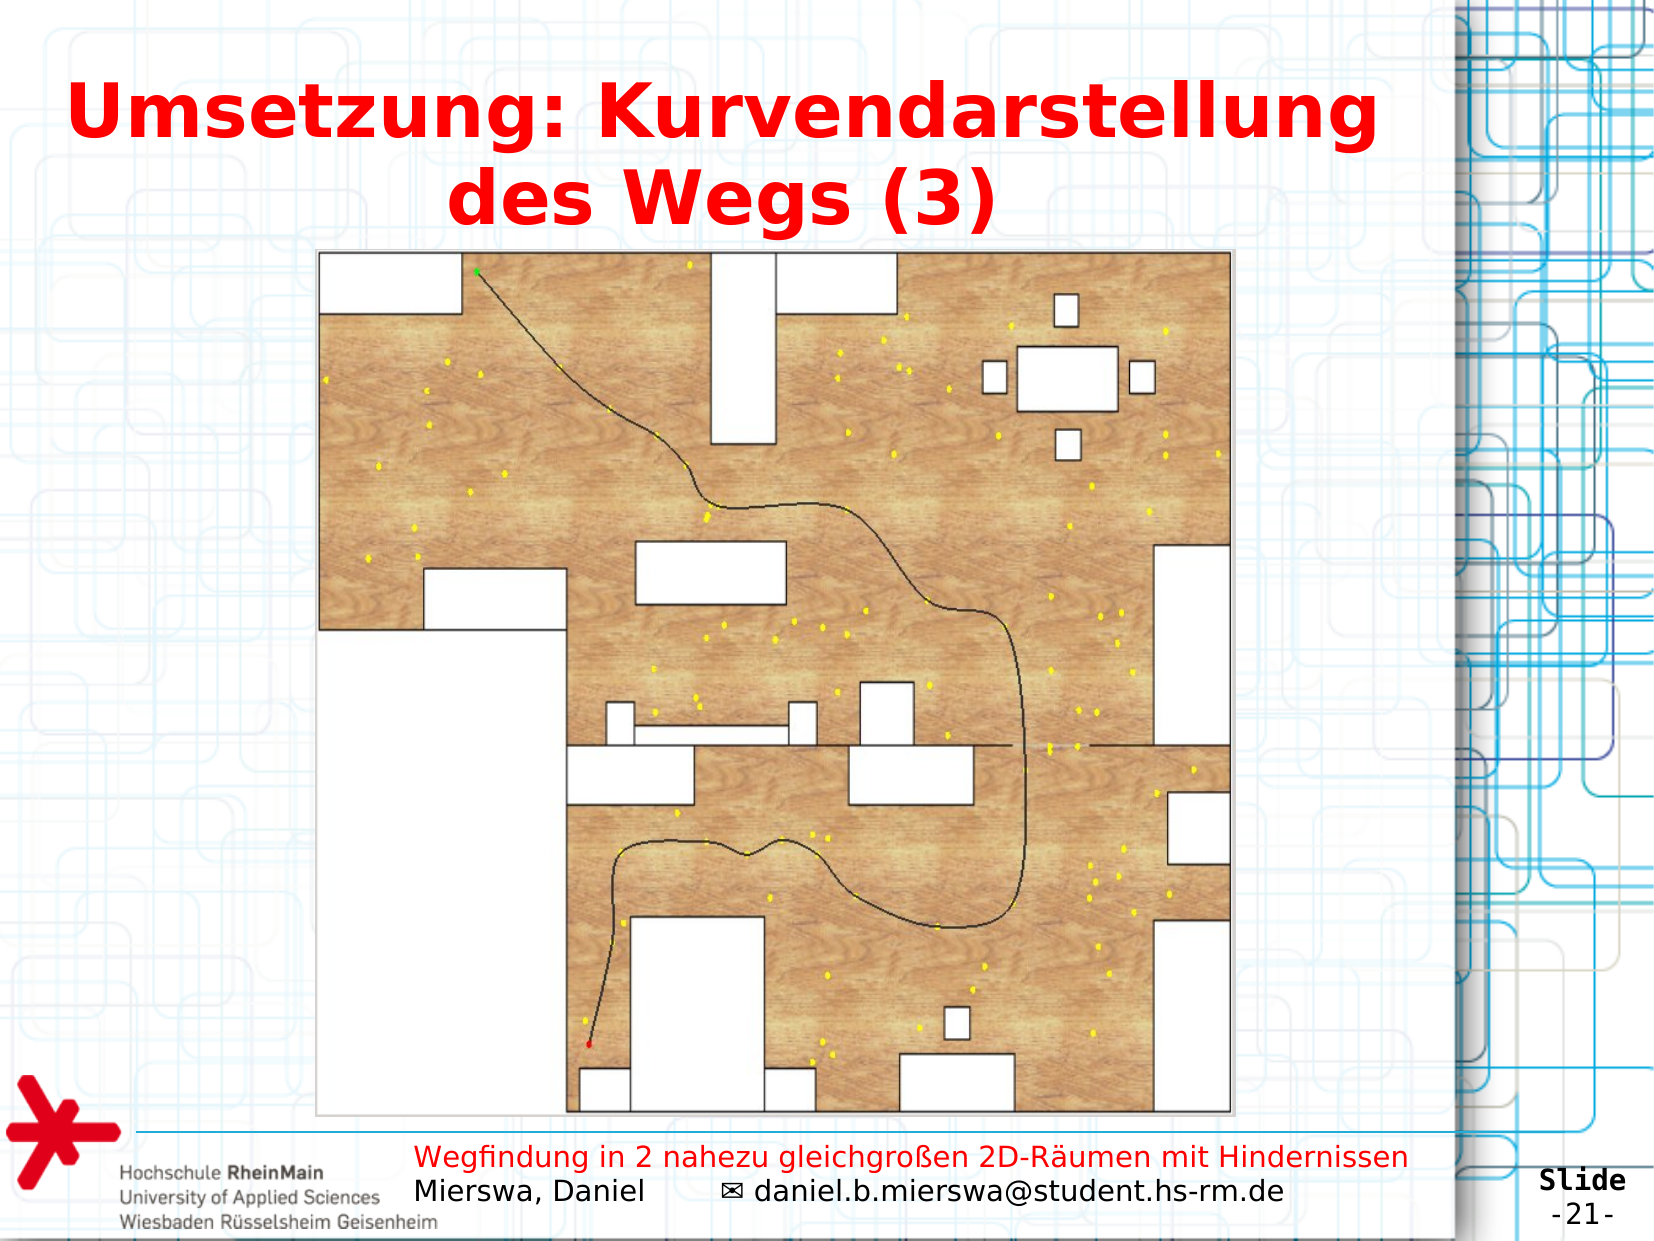

# Umsetzung: Kurvendarstellung des Wegs (3)
21